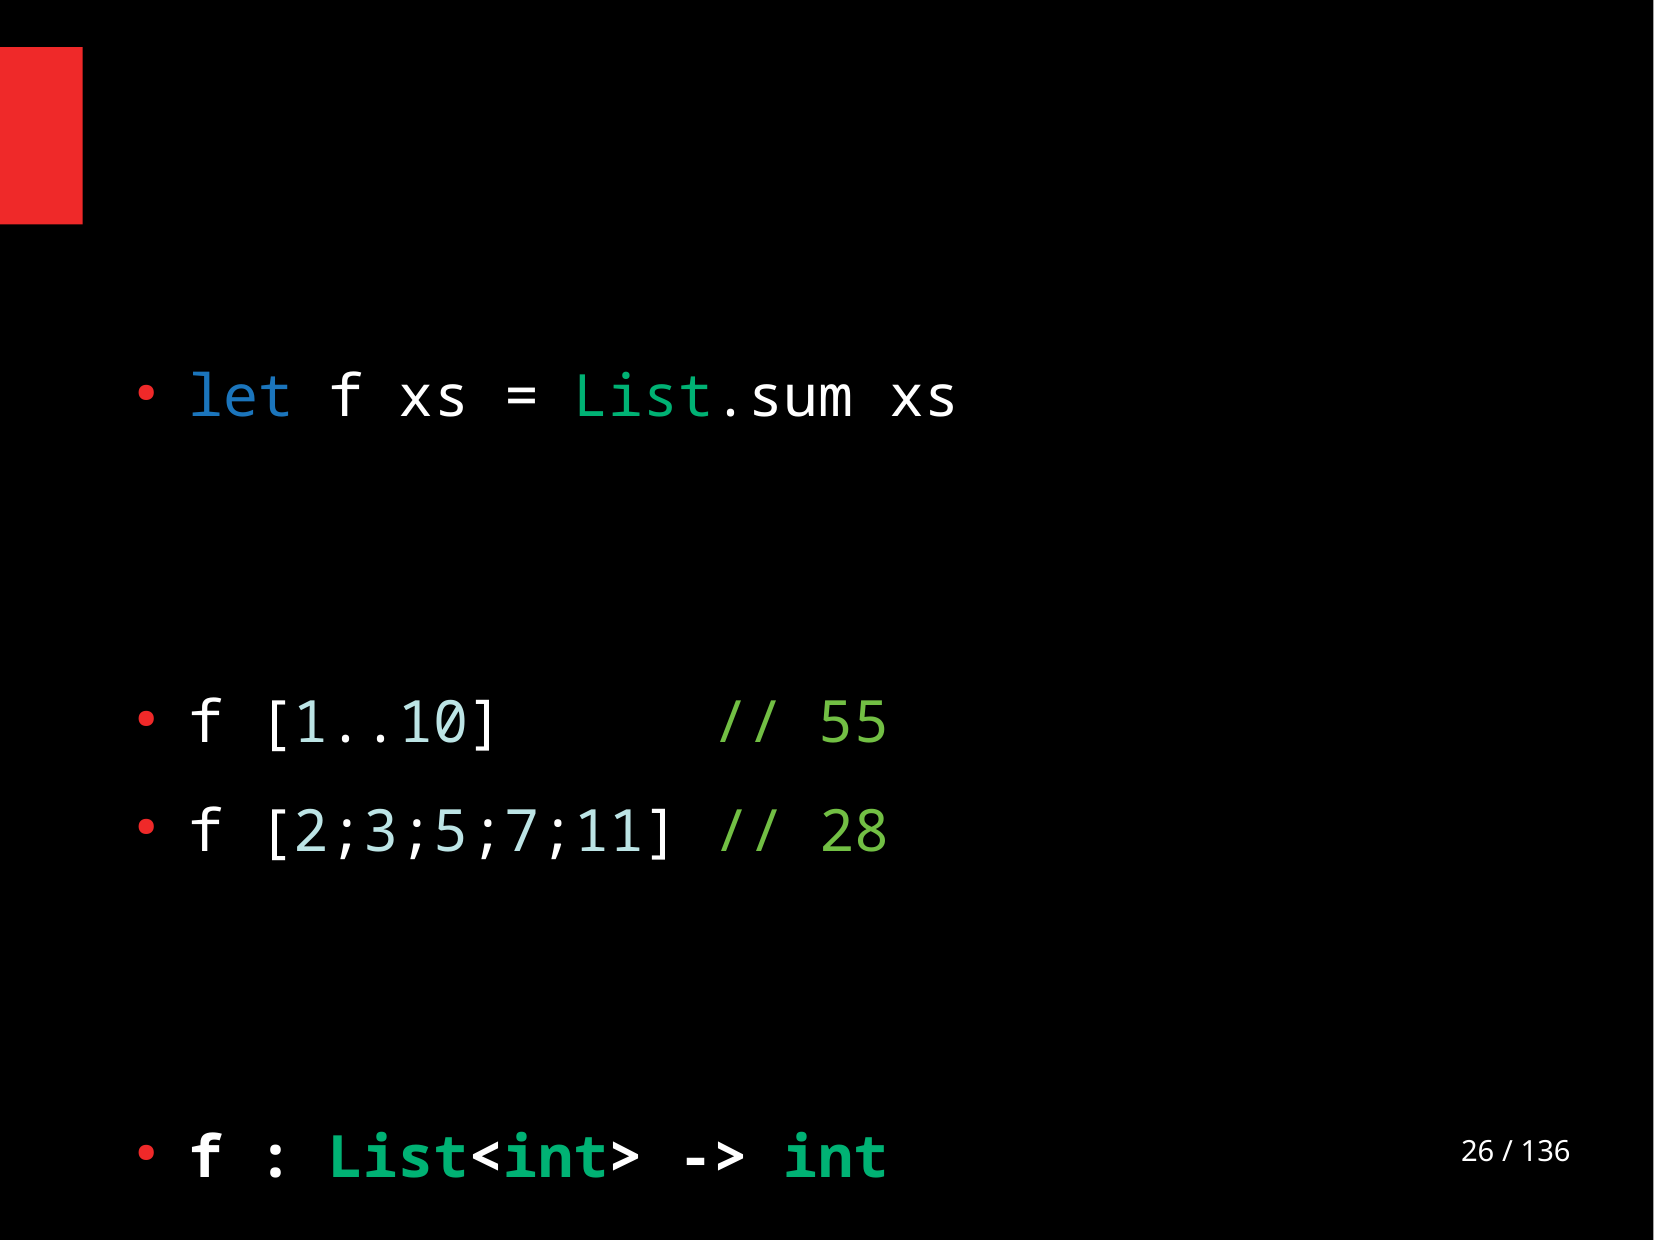

# let f xs = List.sum xs
f [1..10] // 55
f [2;3;5;7;11] // 28
f : List<int> -> int
26